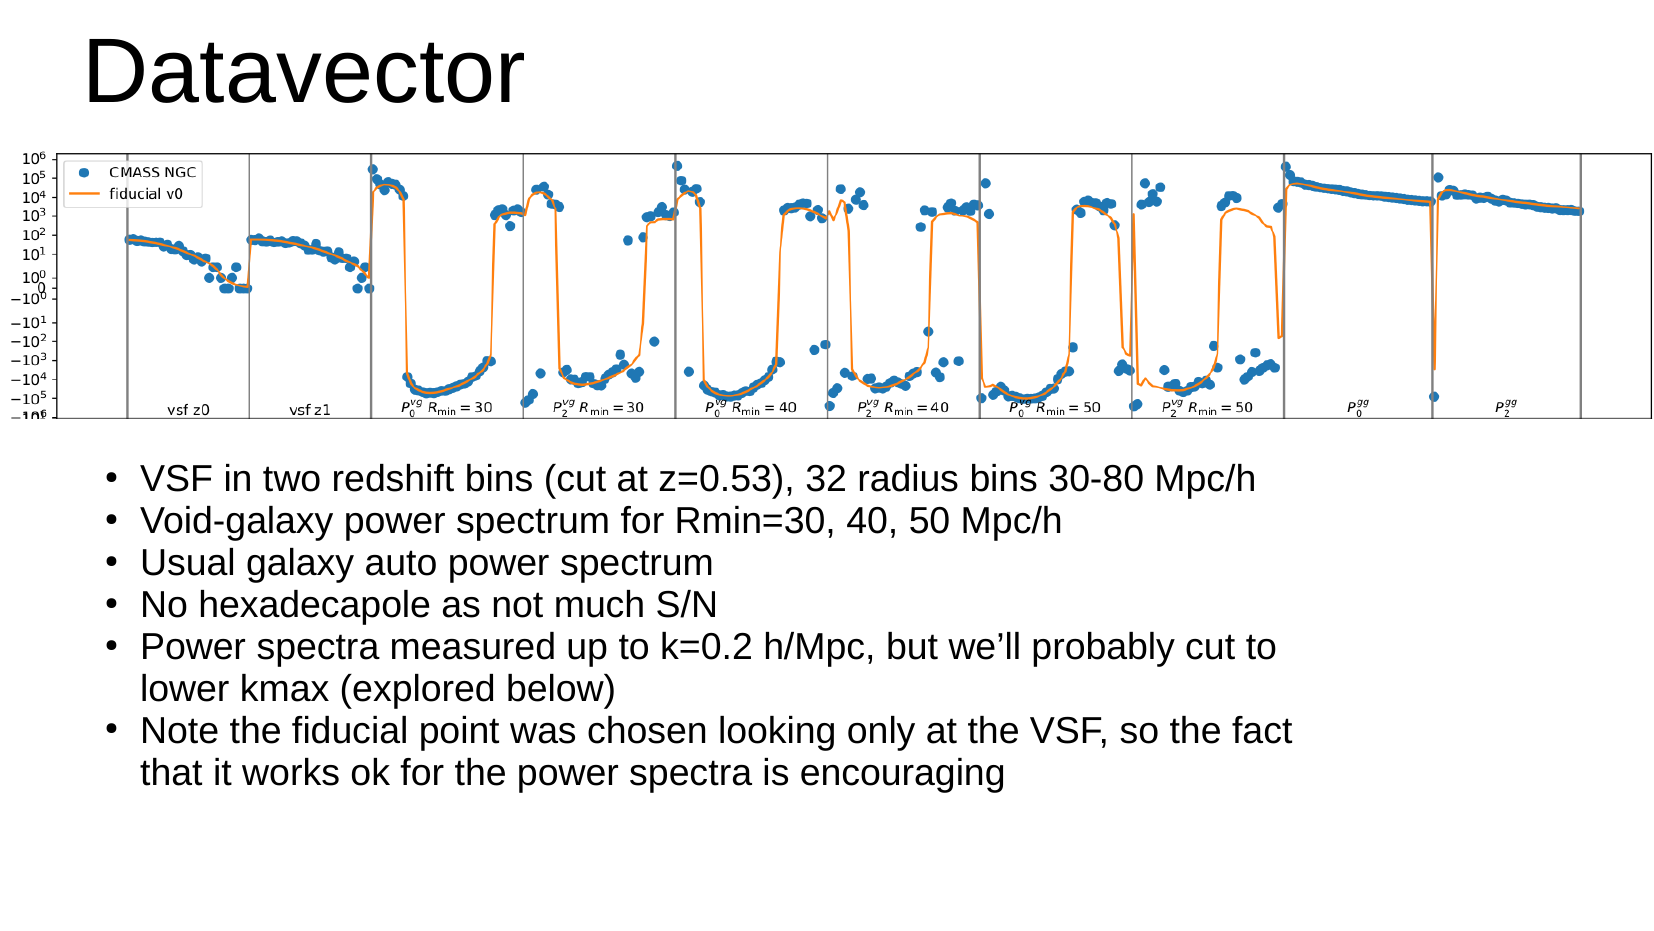

# Datavector
VSF in two redshift bins (cut at z=0.53), 32 radius bins 30-80 Mpc/h
Void-galaxy power spectrum for Rmin=30, 40, 50 Mpc/h
Usual galaxy auto power spectrum
No hexadecapole as not much S/N
Power spectra measured up to k=0.2 h/Mpc, but we’ll probably cut to lower kmax (explored below)
Note the fiducial point was chosen looking only at the VSF, so the fact that it works ok for the power spectra is encouraging